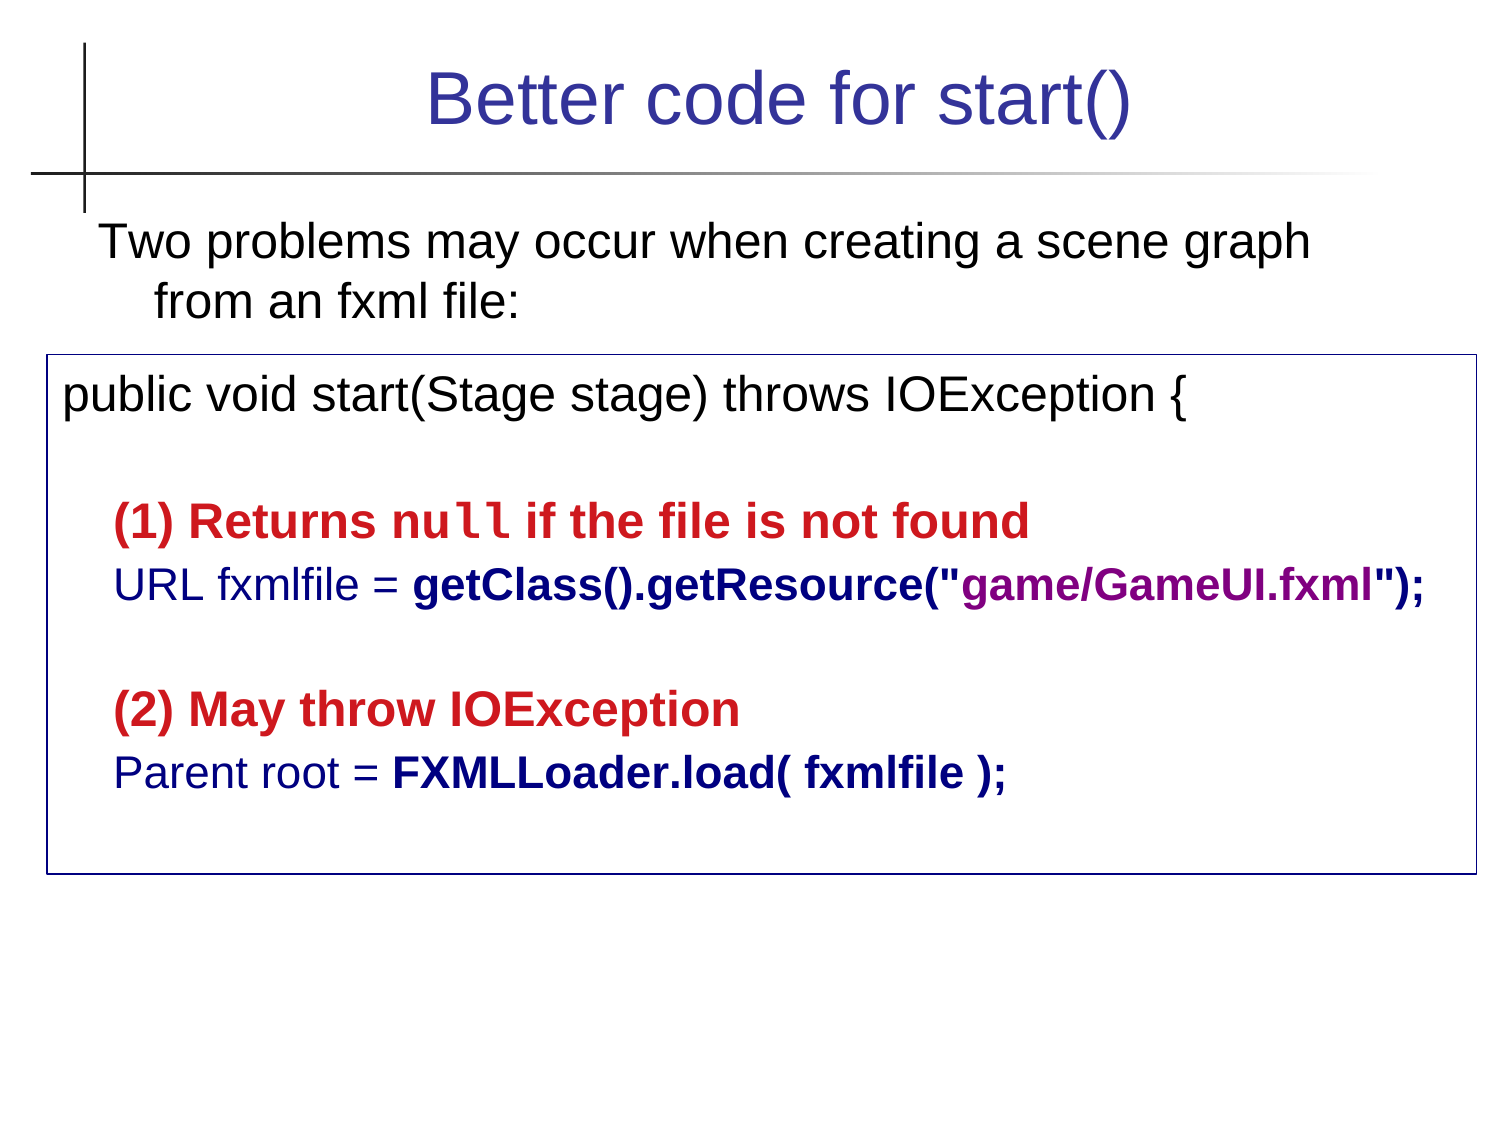

# Better code for start()
Two problems may occur when creating a scene graph from an fxml file:
public void start(Stage stage) throws IOException {
 (1) Returns null if the file is not found
 URL fxmlfile = getClass().getResource("game/GameUI.fxml");
 (2) May throw IOException
 Parent root = FXMLLoader.load( fxmlfile );